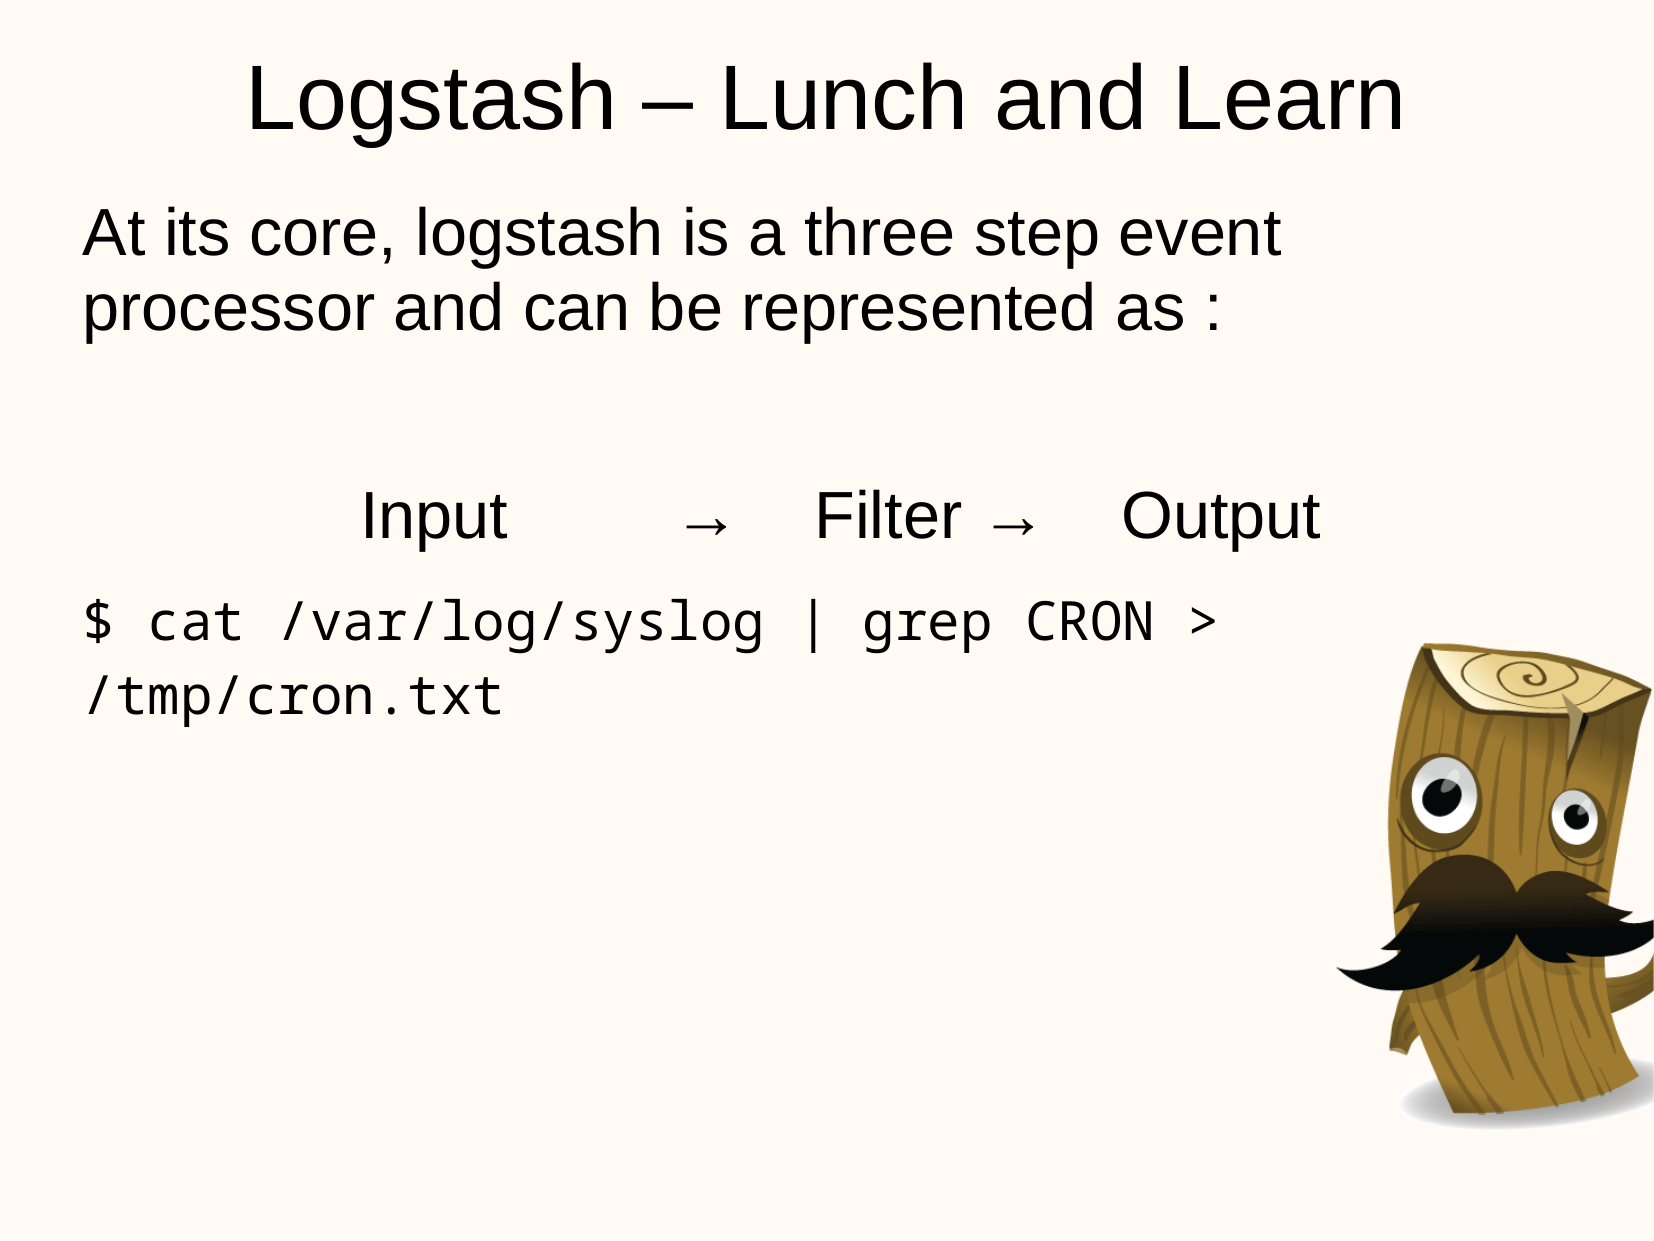

# Logstash – Lunch and Learn
At its core, logstash is a three step event processor and can be represented as :
 Input → Filter → Output
$ cat /var/log/syslog | grep CRON > /tmp/cron.txt